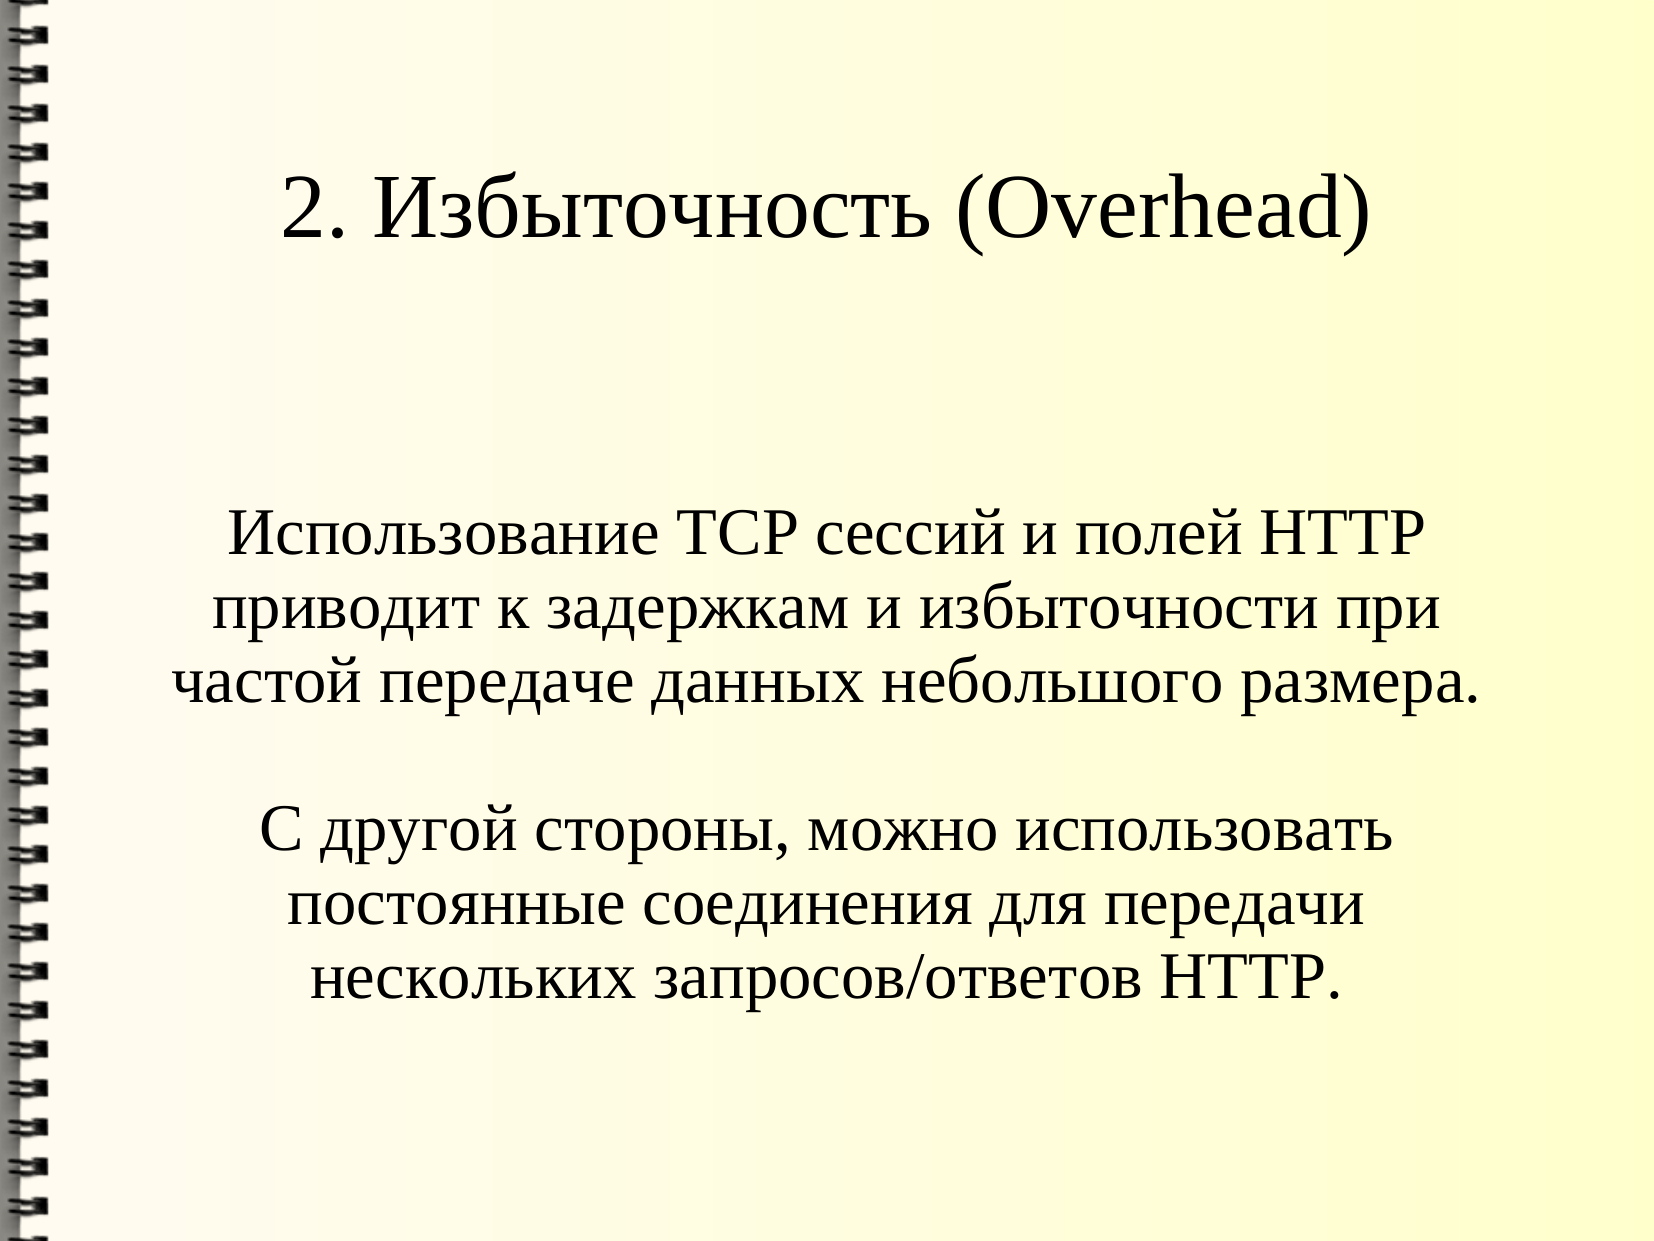

# 2. Избыточность (Overhead)
Использование TCP сессий и полей HTTP приводит к задержкам и избыточности при частой передаче данных небольшого размера.
С другой стороны, можно использовать постоянные соединения для передачи нескольких запросов/ответов HTTP.